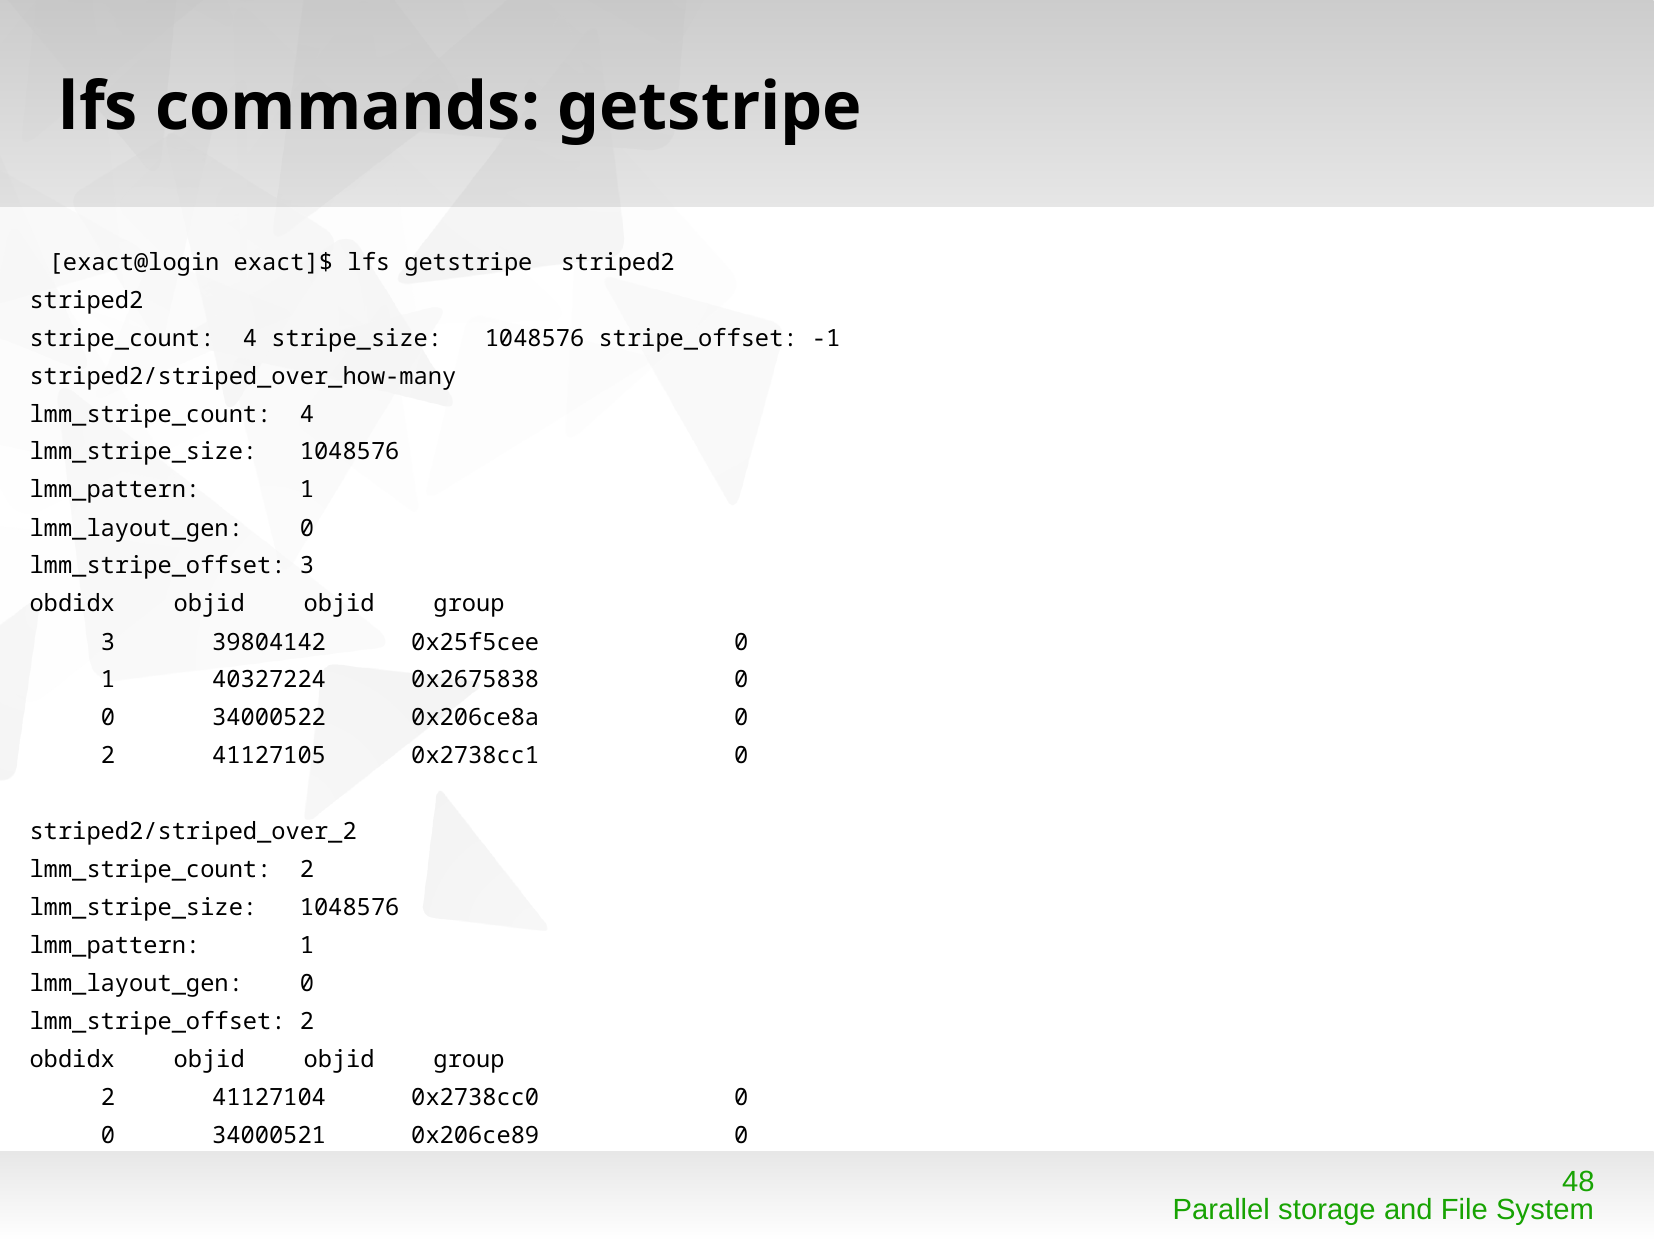

# lfs commands: getstripe
[exact@login exact]$ lfs getstripe striped2
striped2
stripe_count: 4 stripe_size: 1048576 stripe_offset: -1
striped2/striped_over_how-many
lmm_stripe_count: 4
lmm_stripe_size: 1048576
lmm_pattern: 1
lmm_layout_gen: 0
lmm_stripe_offset: 3
obdidx		 objid		 objid		 group
 3	 39804142	 0x25f5cee	 0
 1	 40327224	 0x2675838	 0
 0	 34000522	 0x206ce8a	 0
 2	 41127105	 0x2738cc1	 0
striped2/striped_over_2
lmm_stripe_count: 2
lmm_stripe_size: 1048576
lmm_pattern: 1
lmm_layout_gen: 0
lmm_stripe_offset: 2
obdidx		 objid		 objid		 group
 2	 41127104	 0x2738cc0	 0
 0	 34000521	 0x206ce89	 0
48
Parallel storage and File System